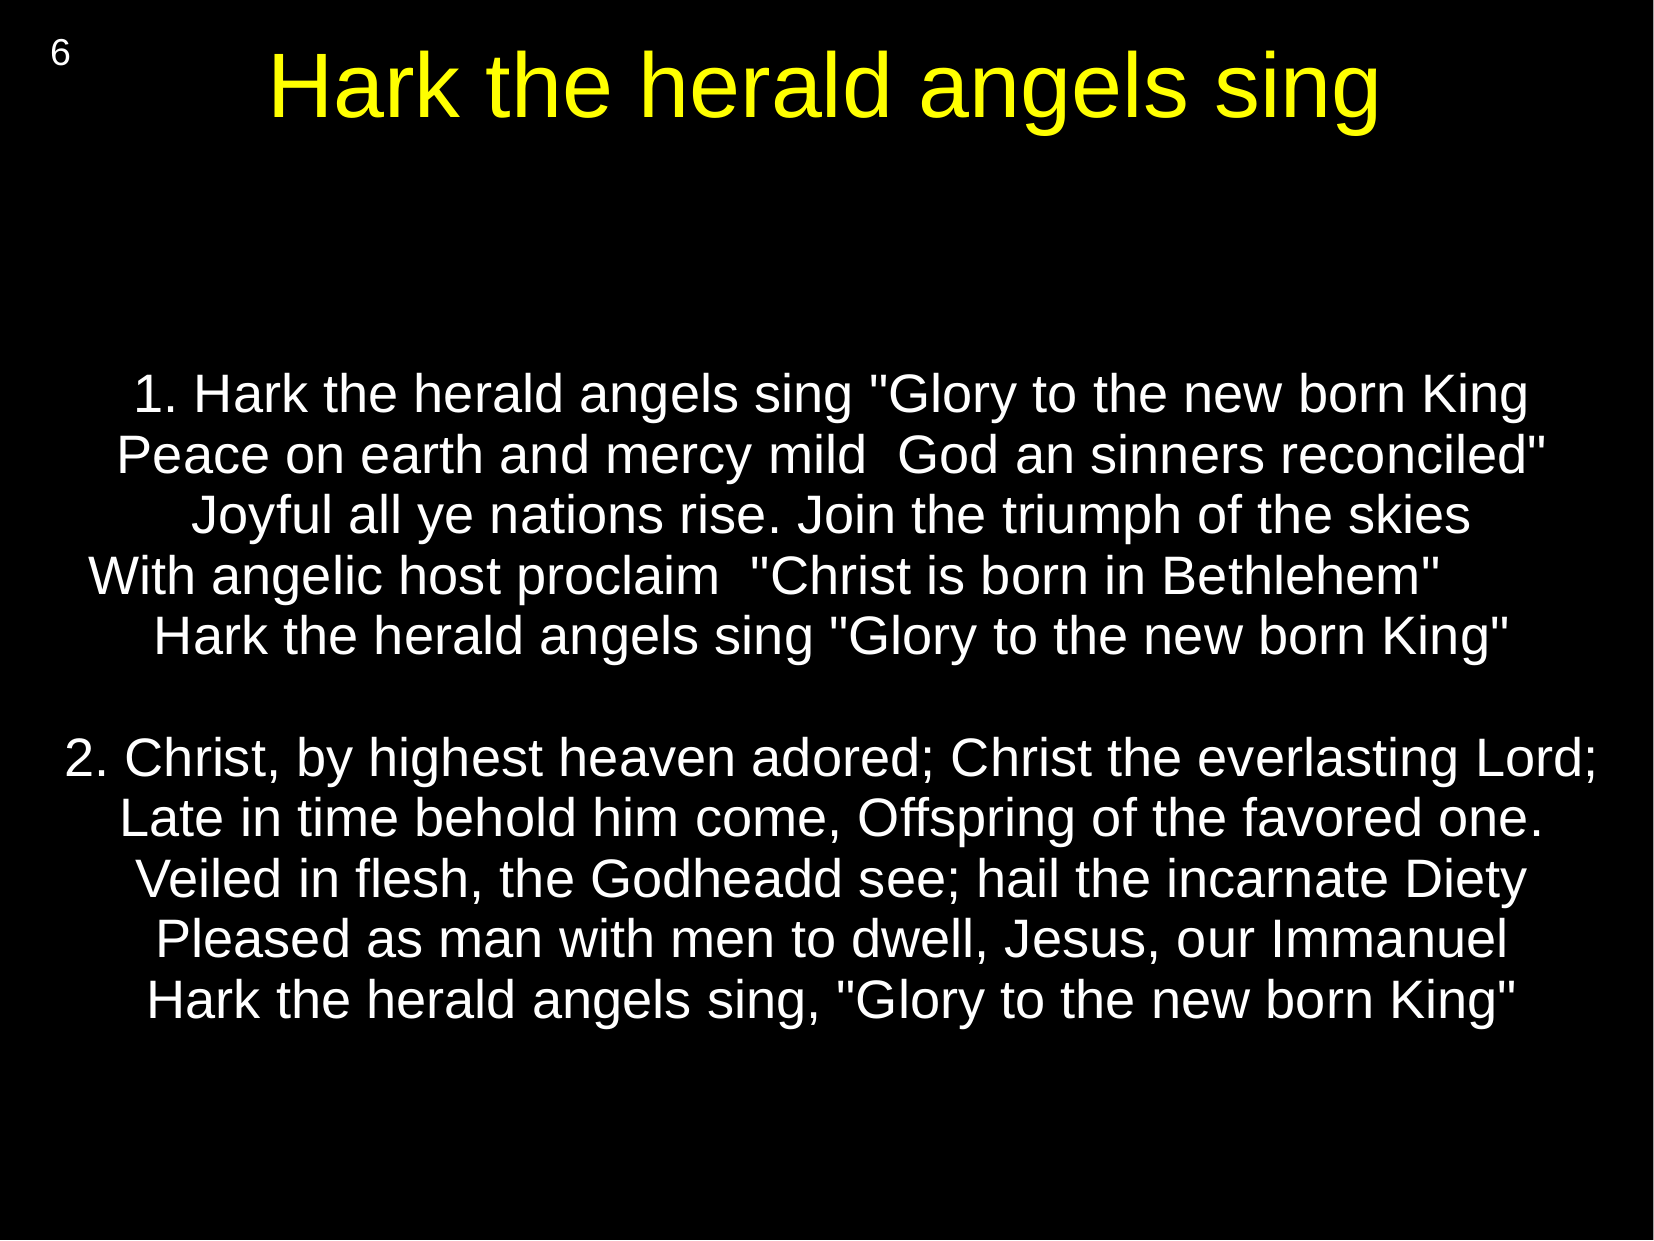

# Hark the herald angels sing
6
1. Hark the herald angels sing "Glory to the new born King
Peace on earth and mercy mild God an sinners reconciled"
Joyful all ye nations rise. Join the triumph of the skies
With angelic host proclaim "Christ is born in Bethlehem"
Hark the herald angels sing "Glory to the new born King"
2. Christ, by highest heaven adored; Christ the everlasting Lord;
Late in time behold him come, Offspring of the favored one.
Veiled in flesh, the Godheadd see; hail the incarnate Diety
Pleased as man with men to dwell, Jesus, our Immanuel
Hark the herald angels sing, "Glory to the new born King"